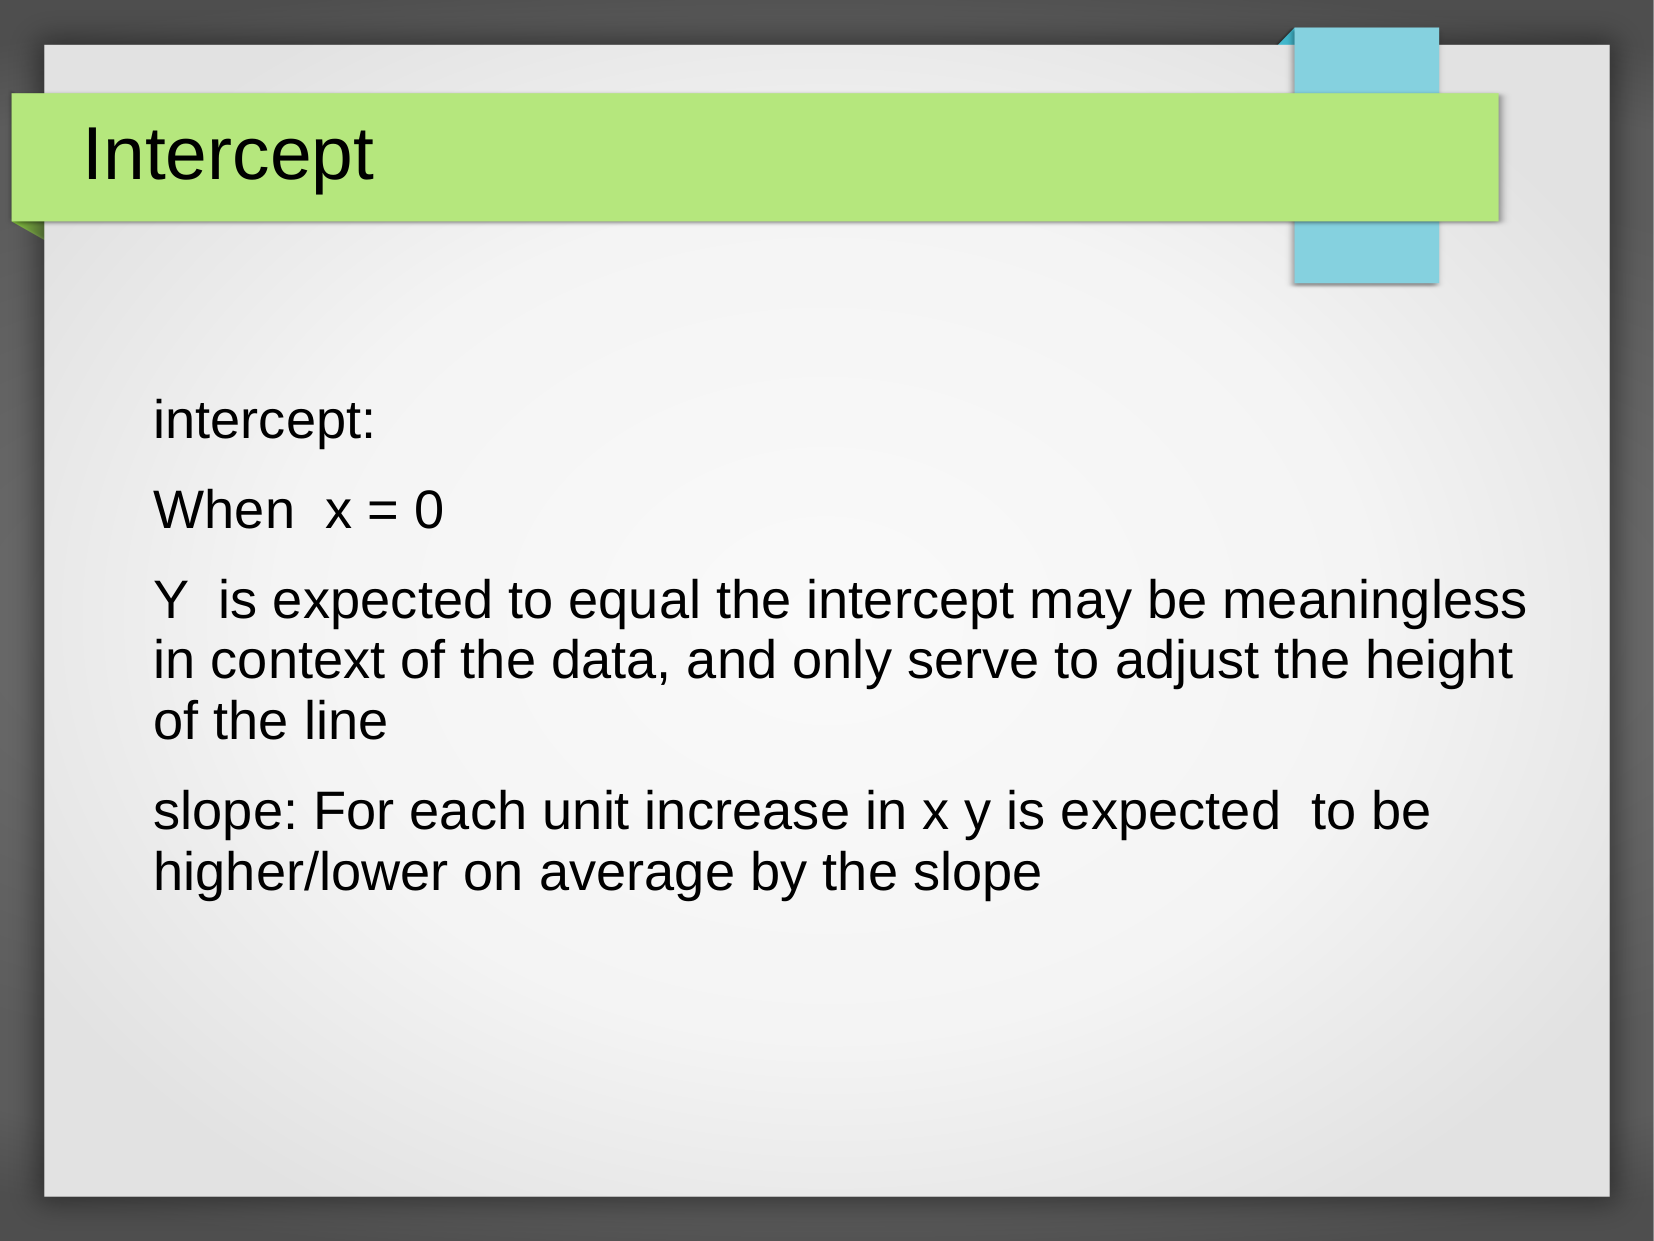

# Intercept
intercept:
When x = 0
Y is expected to equal the intercept may be meaningless in context of the data, and only serve to adjust the height of the line
slope: For each unit increase in x y is expected to be higher/lower on average by the slope